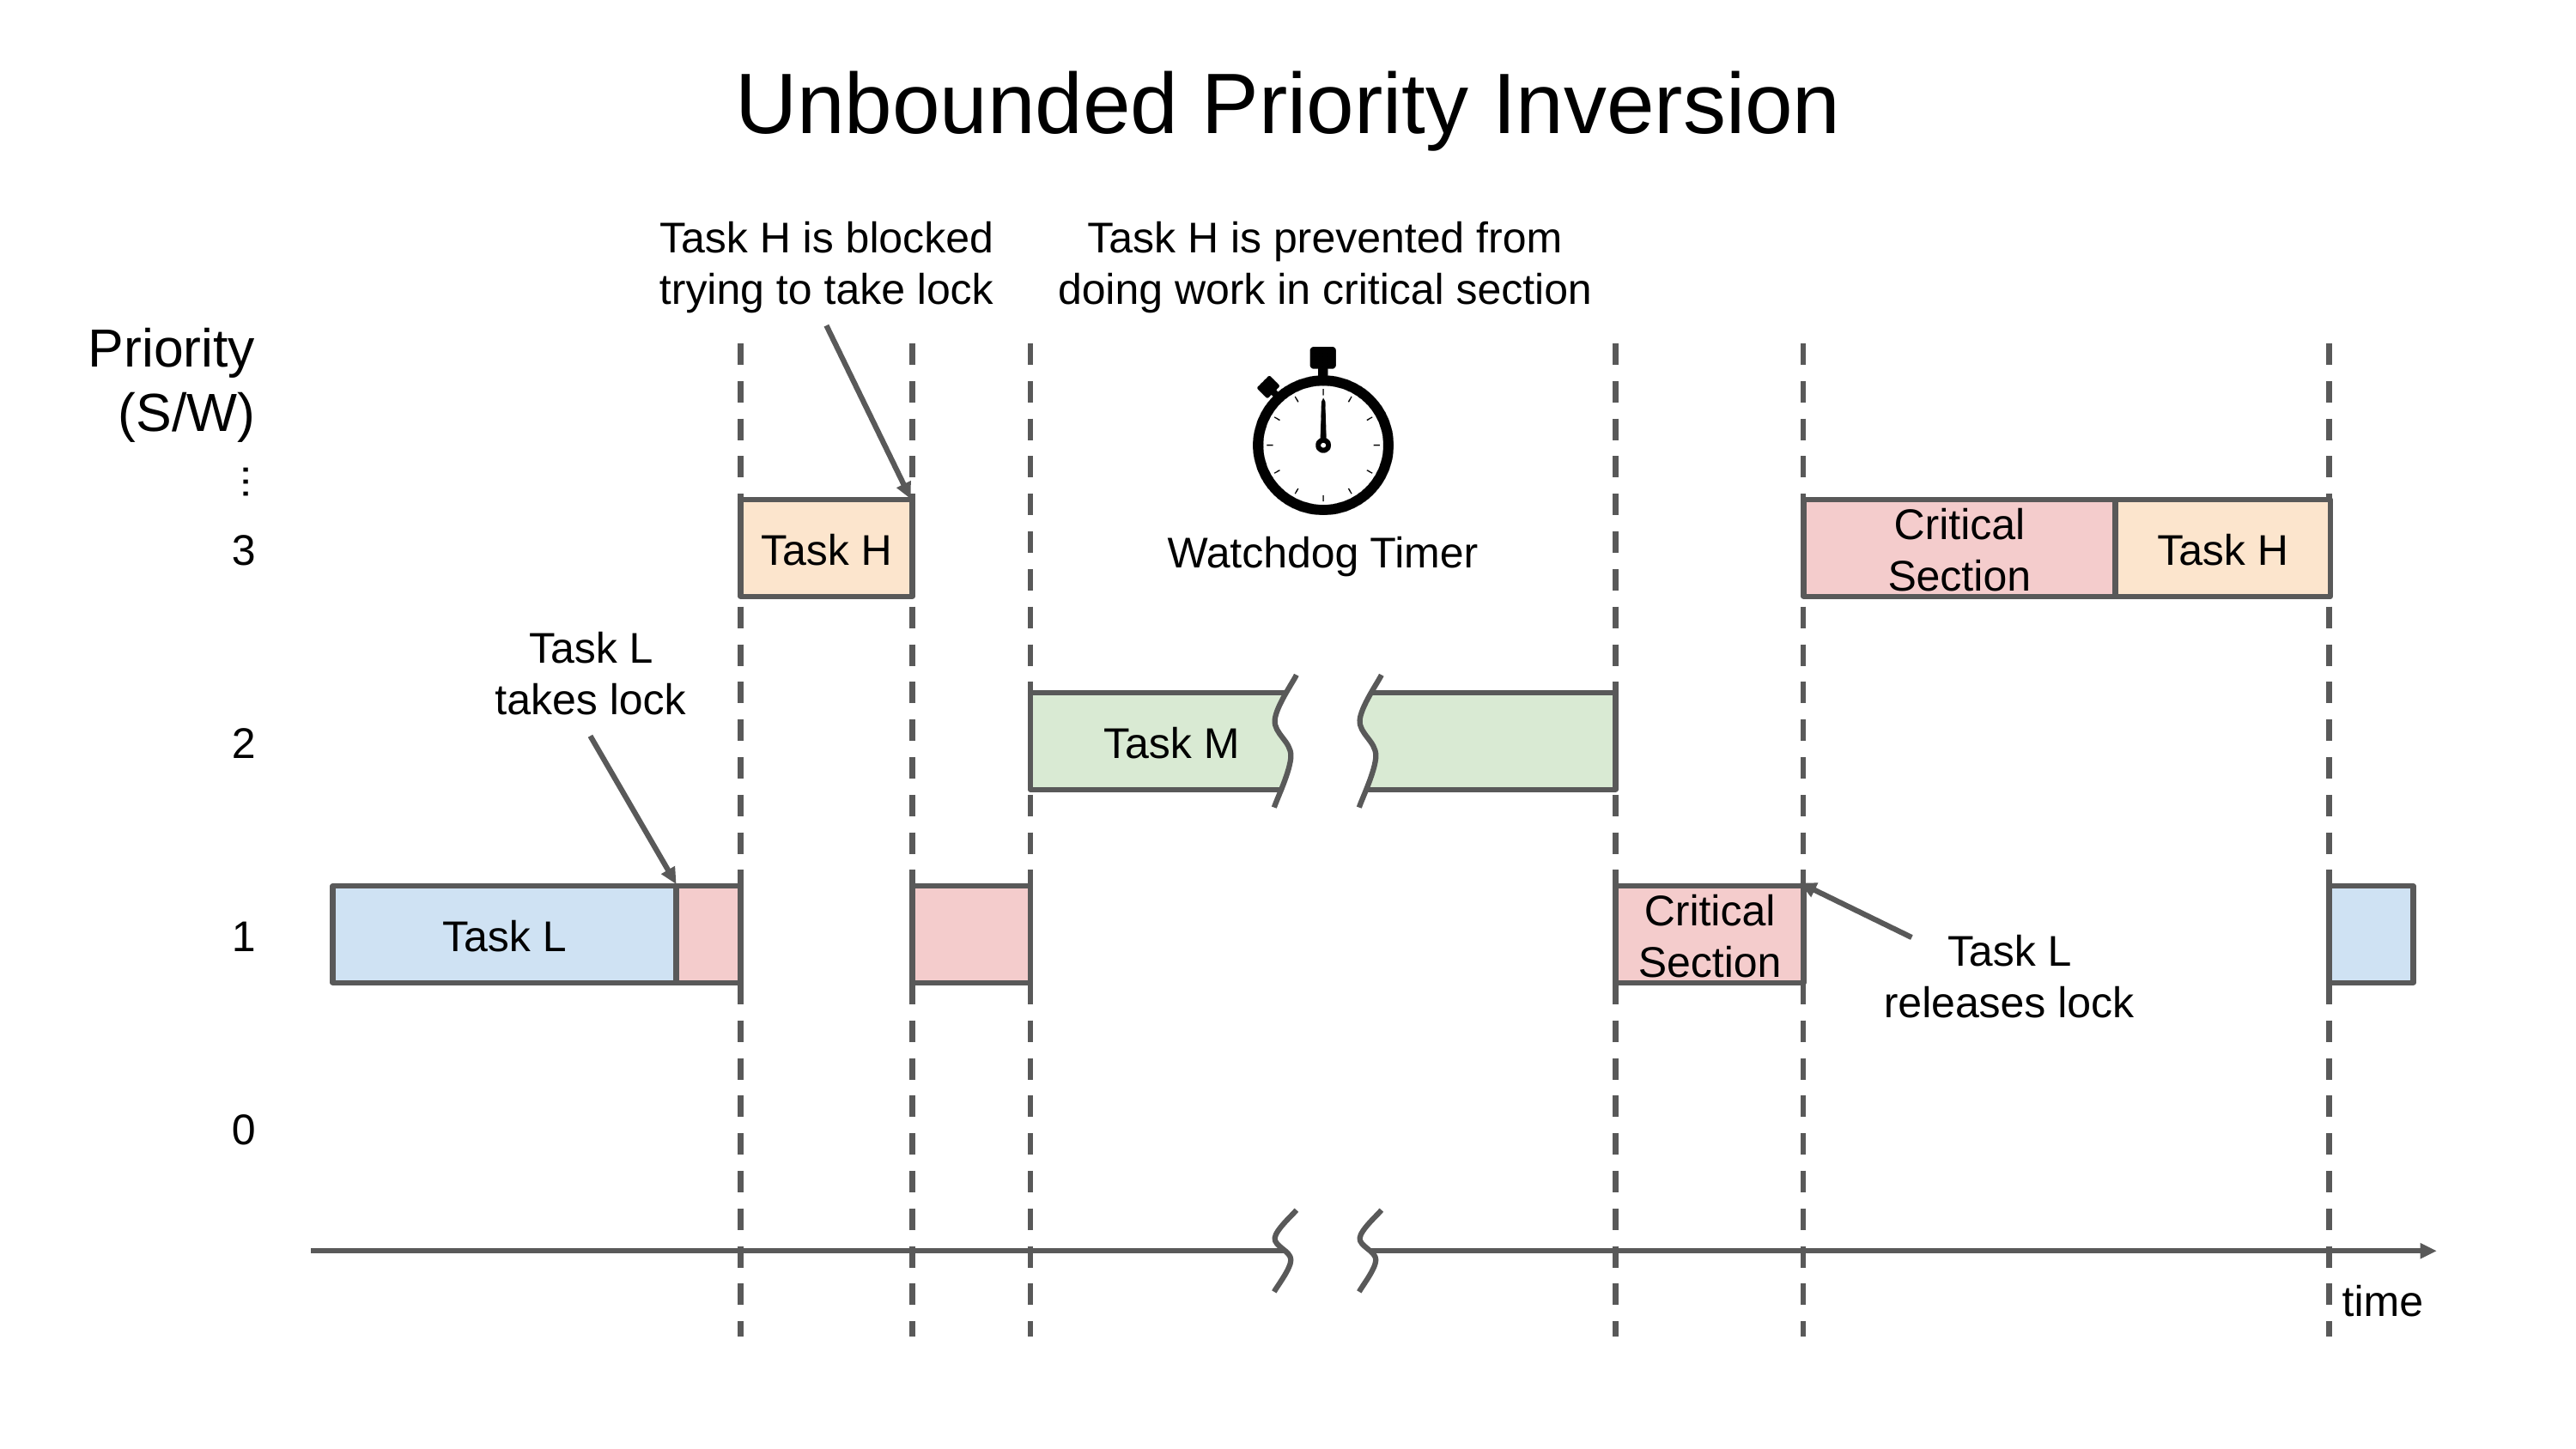

Unbounded Priority Inversion
Task H is blocked trying to take lock
Task H is prevented from doing work in critical section
Priority (S/W)
...
3
Task H
Critical Section
Task H
Watchdog Timer
Task L takes lock
2
Task M
1
Task L
Critical Section
Task L releases lock
0
time